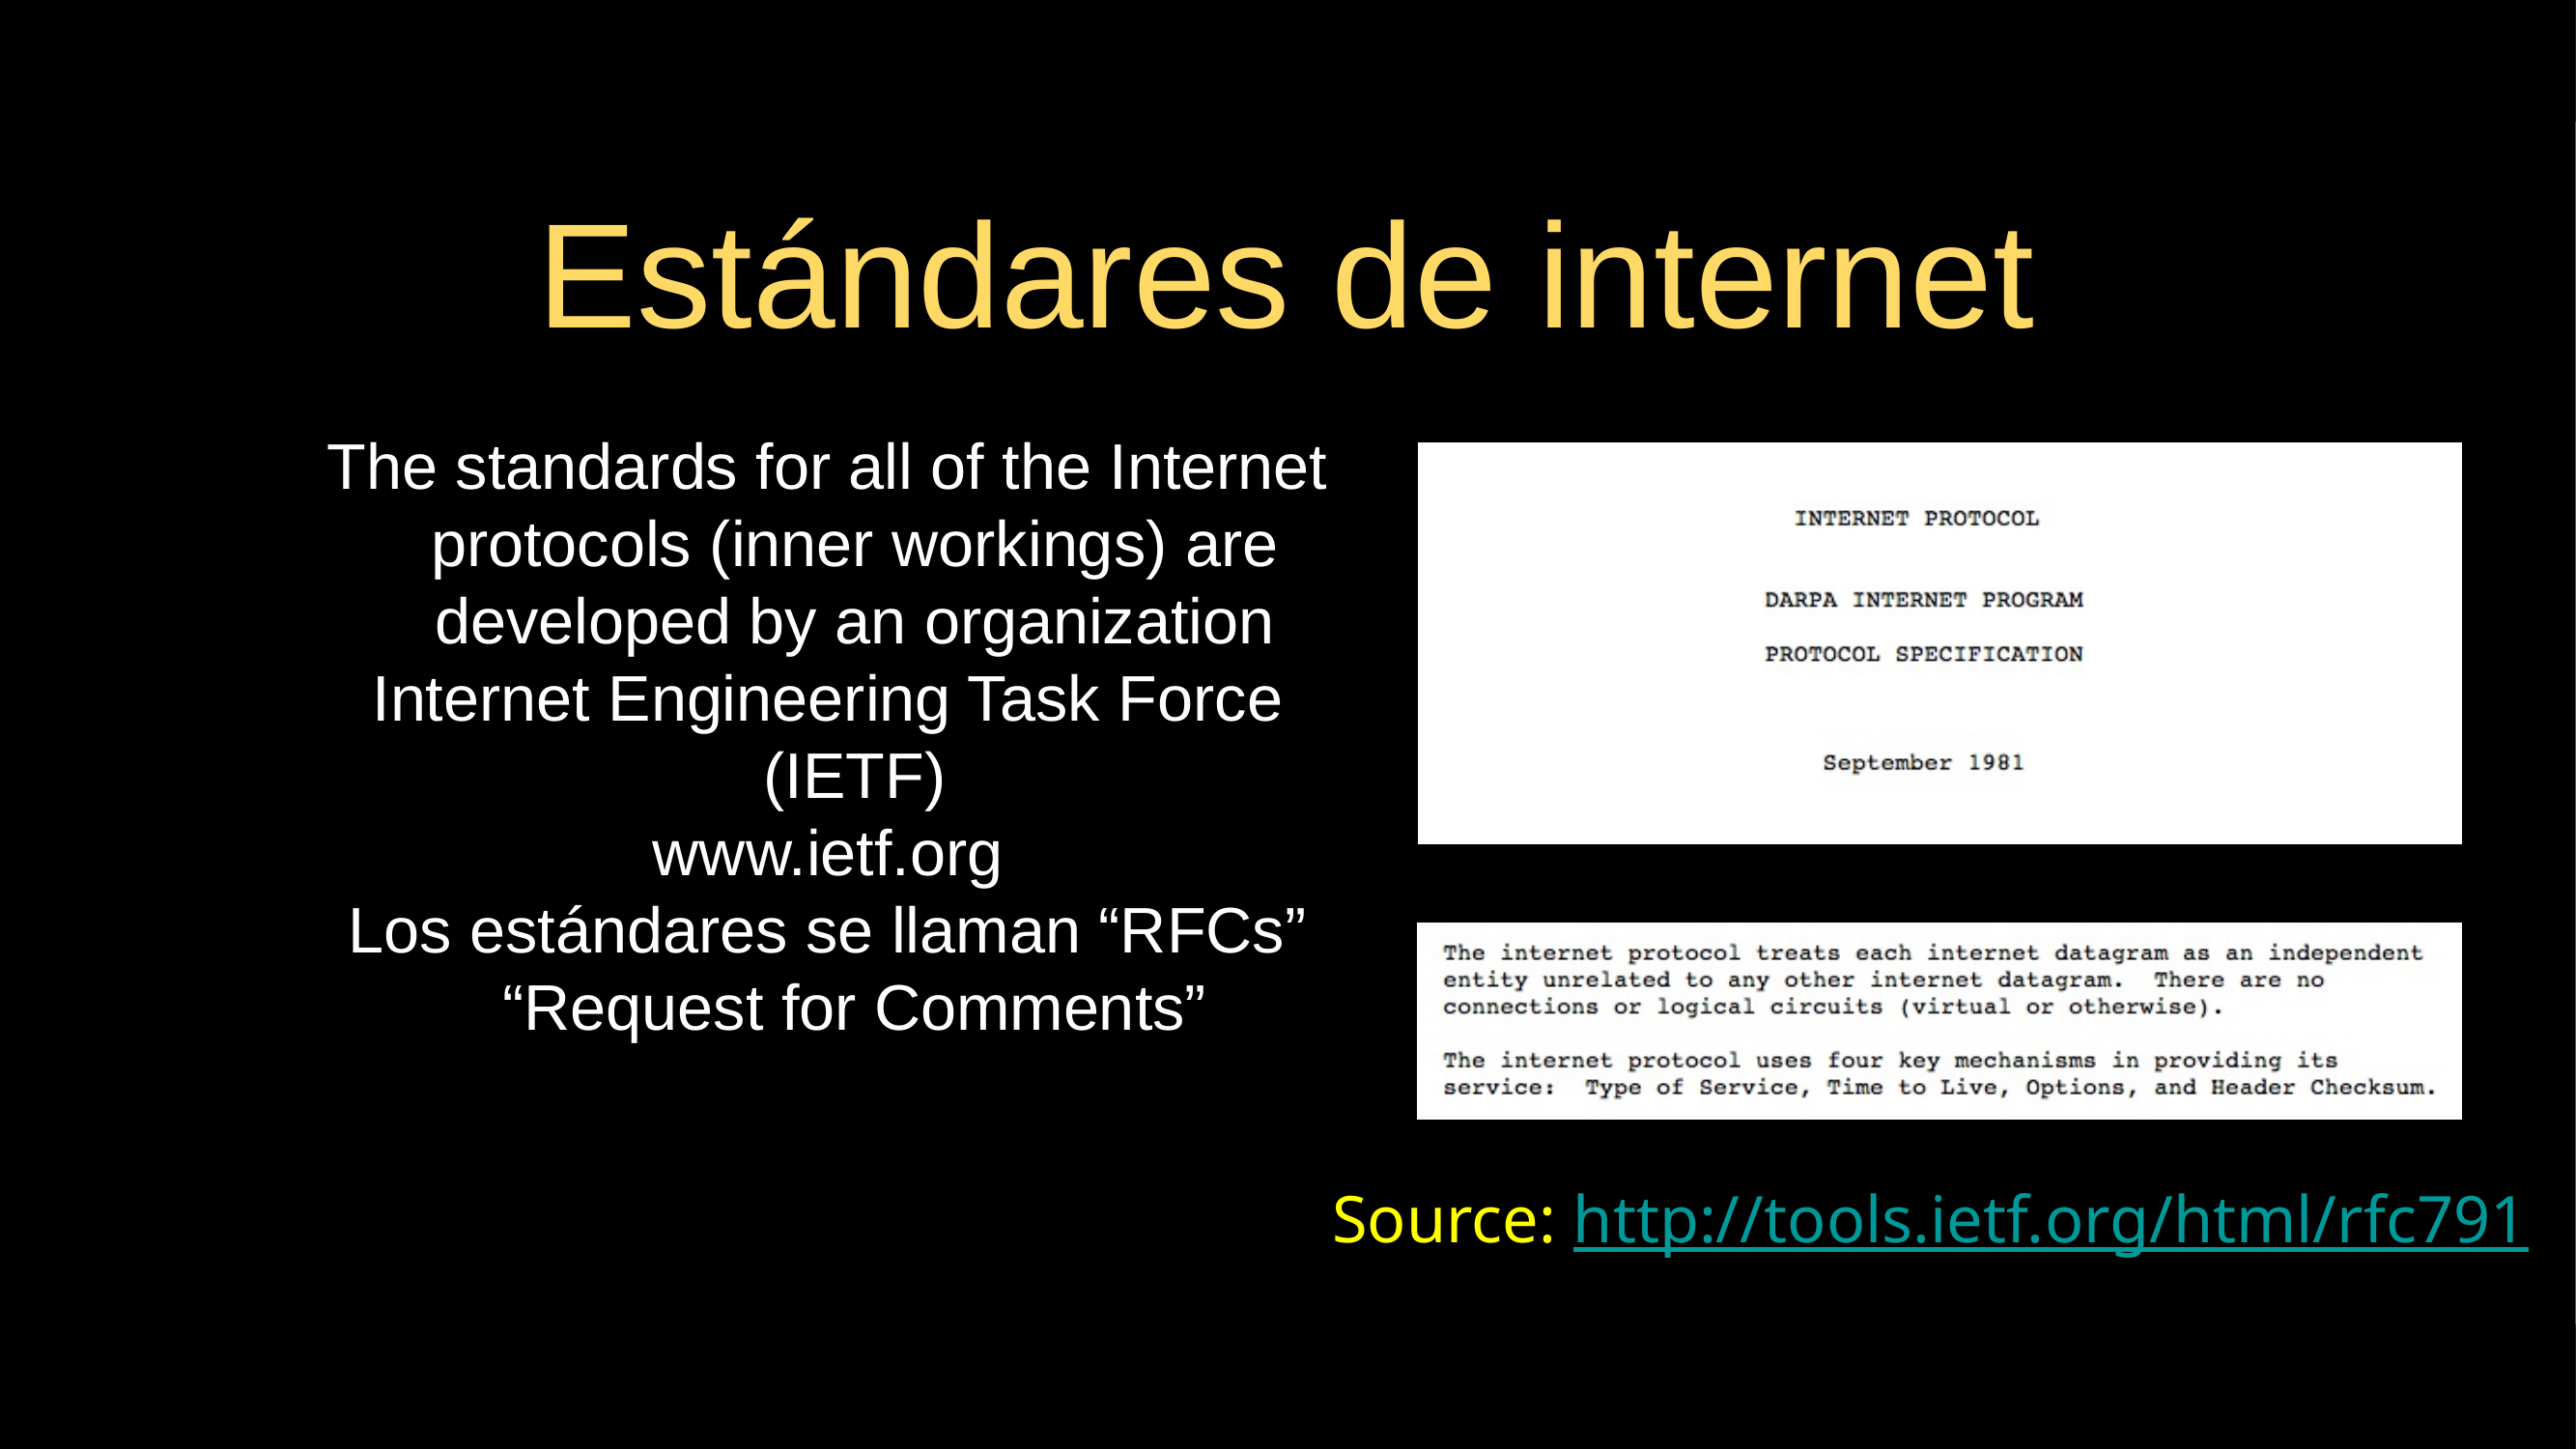

# Estándares de internet
The standards for all of the Internet protocols (inner workings) are developed by an organization
Internet Engineering Task Force (IETF)
www.ietf.org
Los estándares se llaman “RFCs” “Request for Comments”
Source: http://tools.ietf.org/html/rfc791